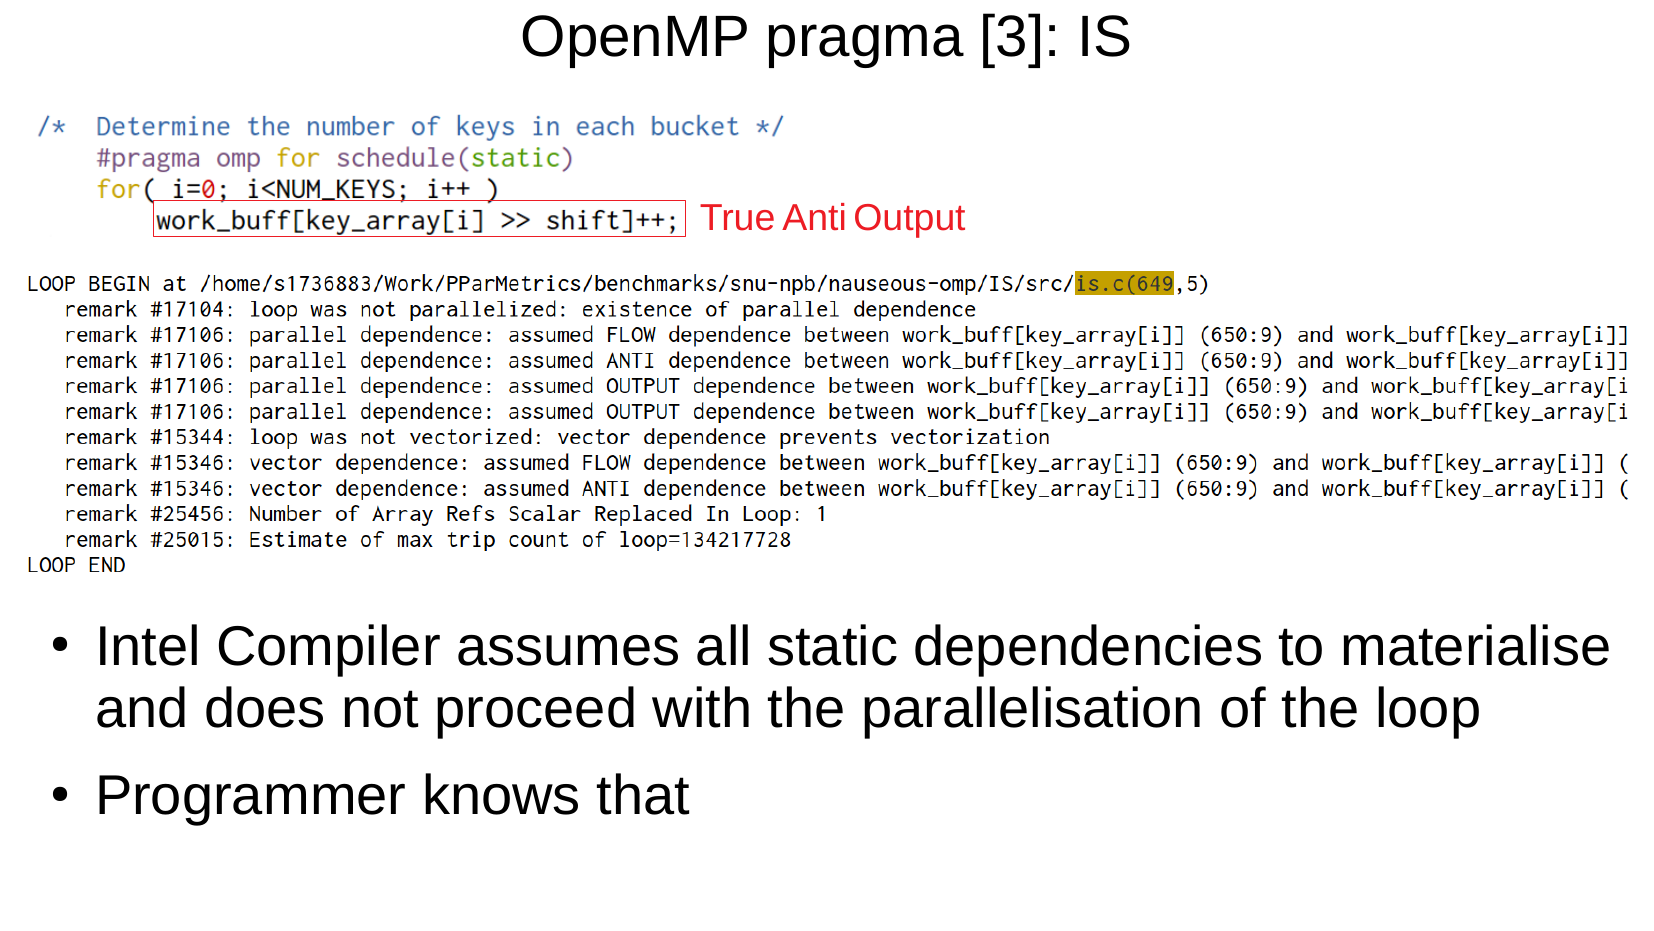

# OpenMP pragma [3]: IS
True
Anti
Output
Intel Compiler assumes all static dependencies to materialise and does not proceed with the parallelisation of the loop
Programmer knows that